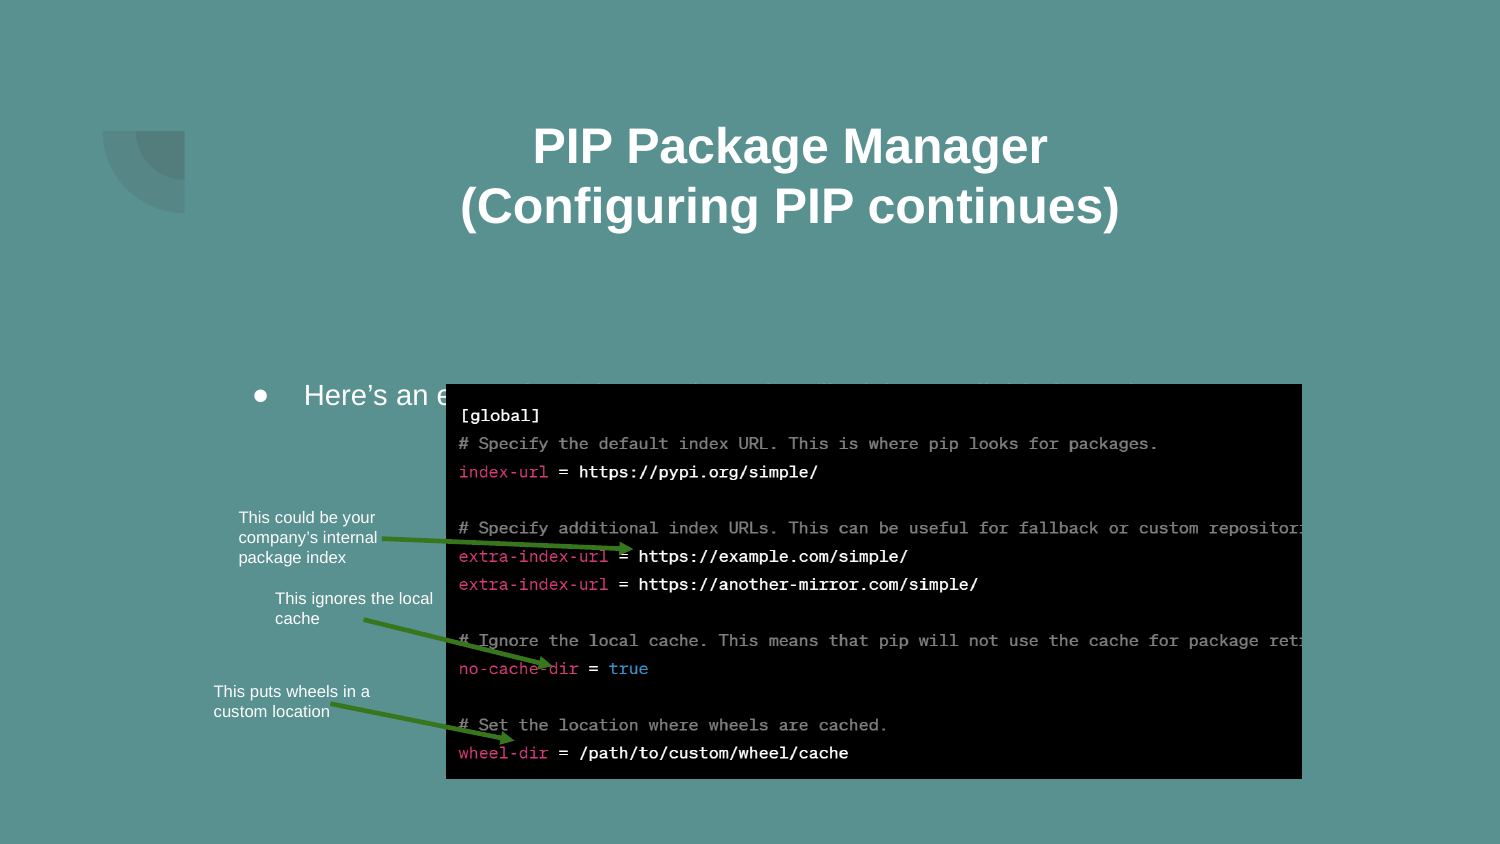

# PIP Package Manager (Configuring PIP continues)
Here’s an example of the configuration file (also available in CLI)
This could be your company’s internal package index
This ignores the local cache
This puts wheels in a custom location